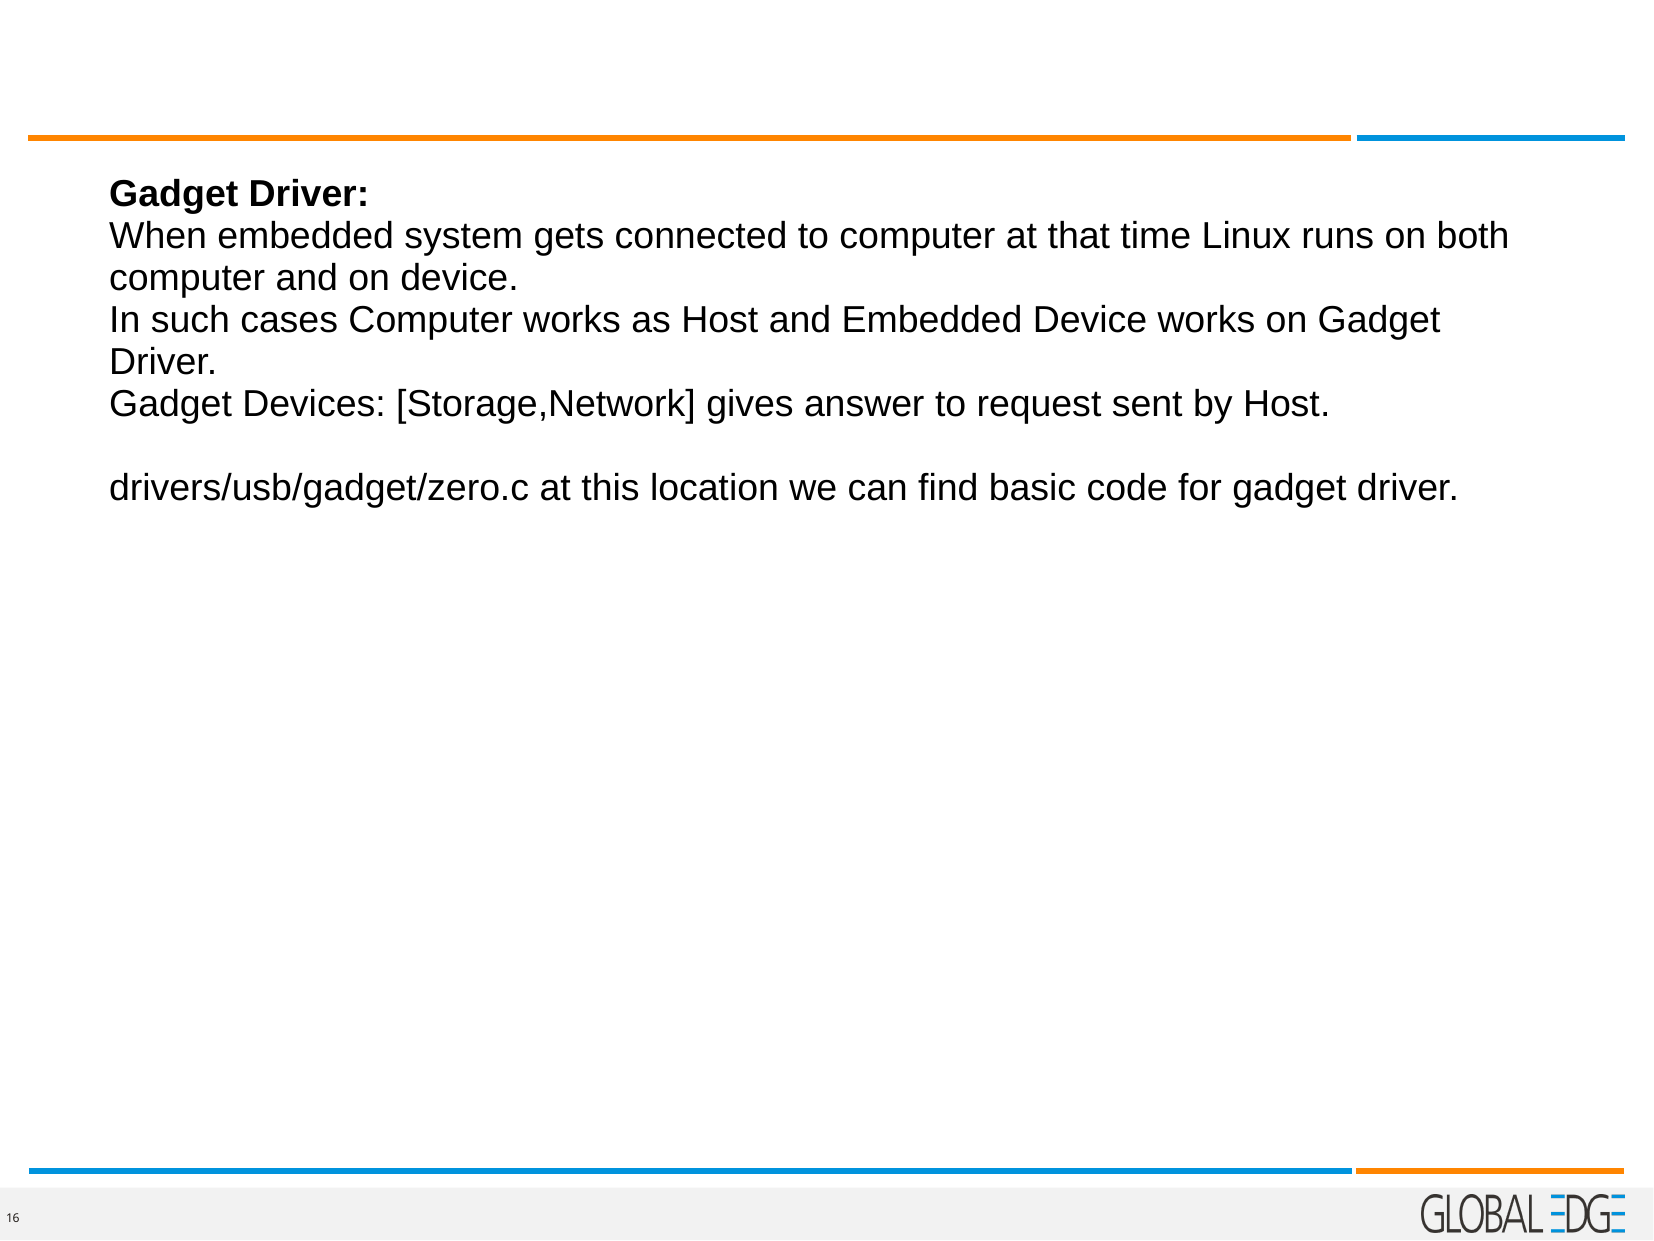

Gadget Driver:
When embedded system gets connected to computer at that time Linux runs on both
computer and on device.
In such cases Computer works as Host and Embedded Device works on Gadget Driver.
Gadget Devices: [Storage,Network] gives answer to request sent by Host.
drivers/usb/gadget/zero.c at this location we can find basic code for gadget driver.